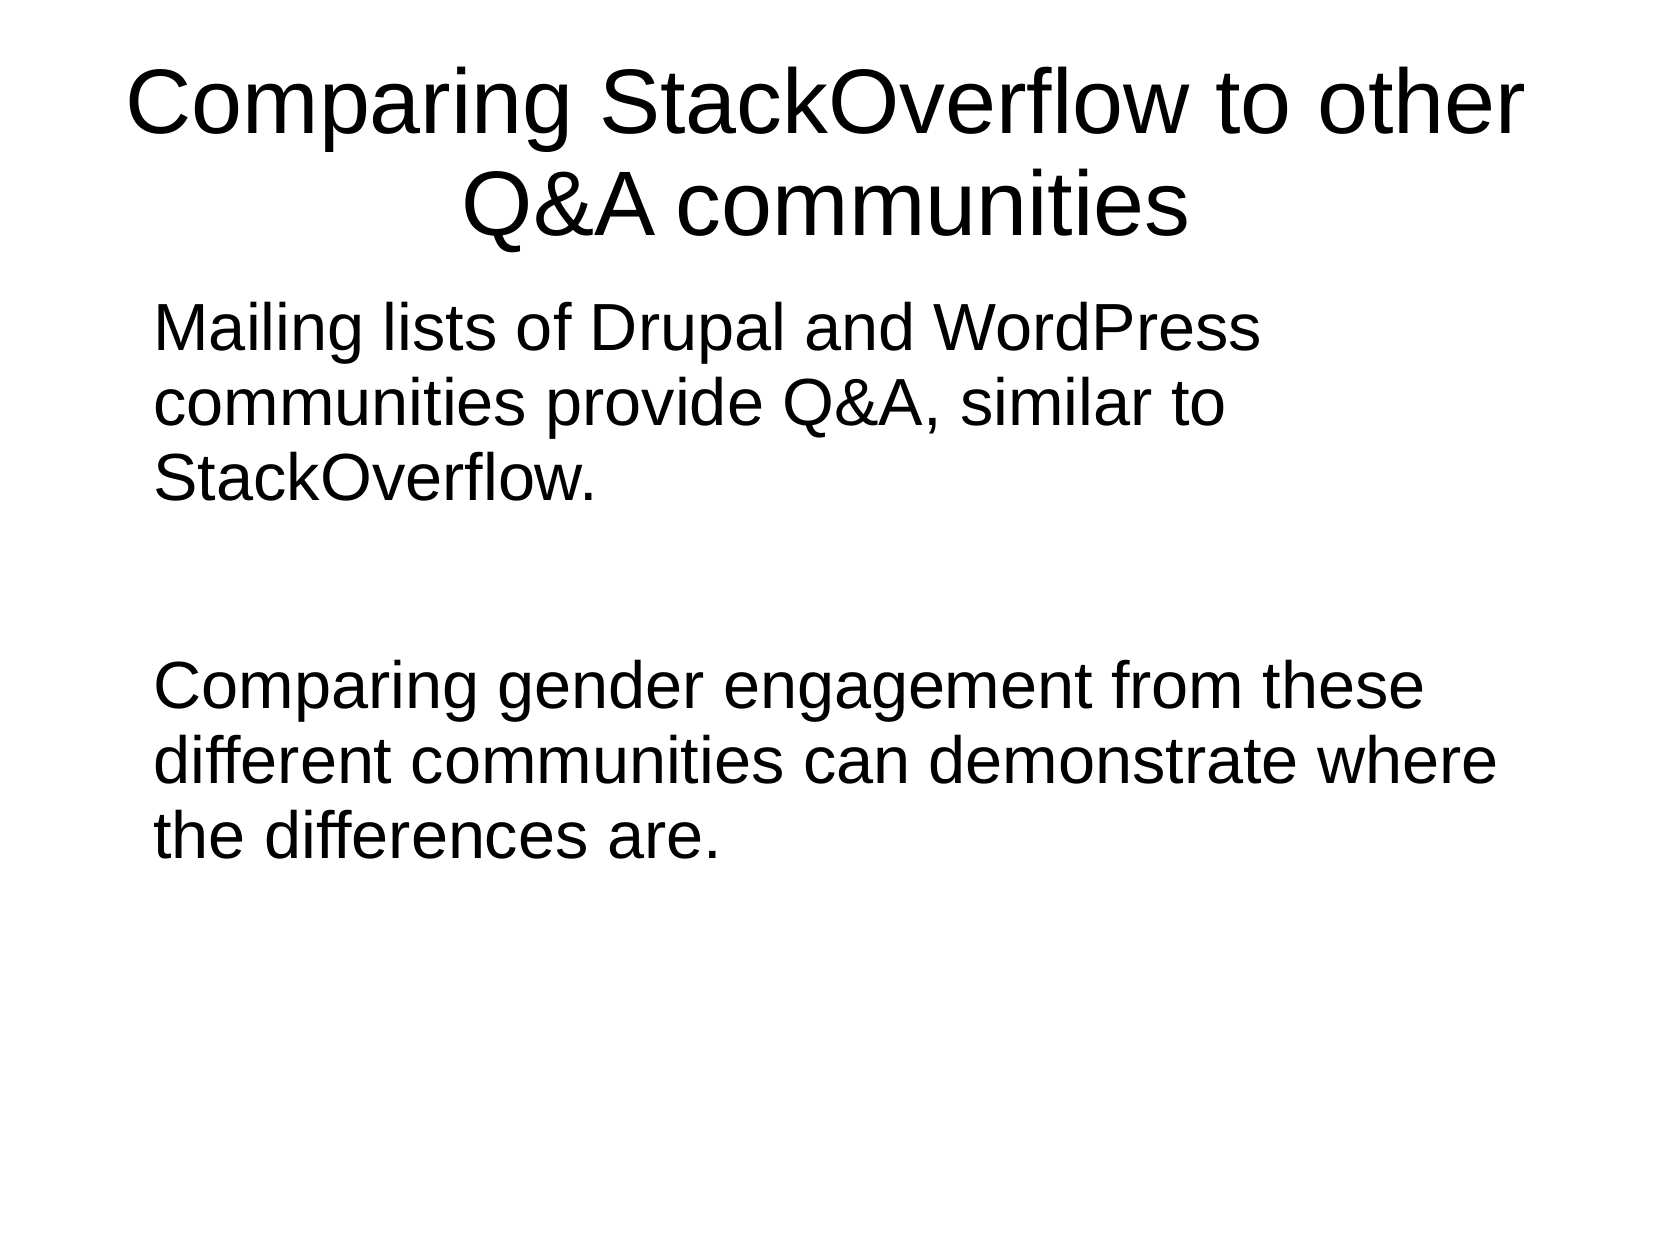

# Comparing StackOverflow to other Q&A communities
Mailing lists of Drupal and WordPress communities provide Q&A, similar to StackOverflow.
Comparing gender engagement from these different communities can demonstrate where the differences are.